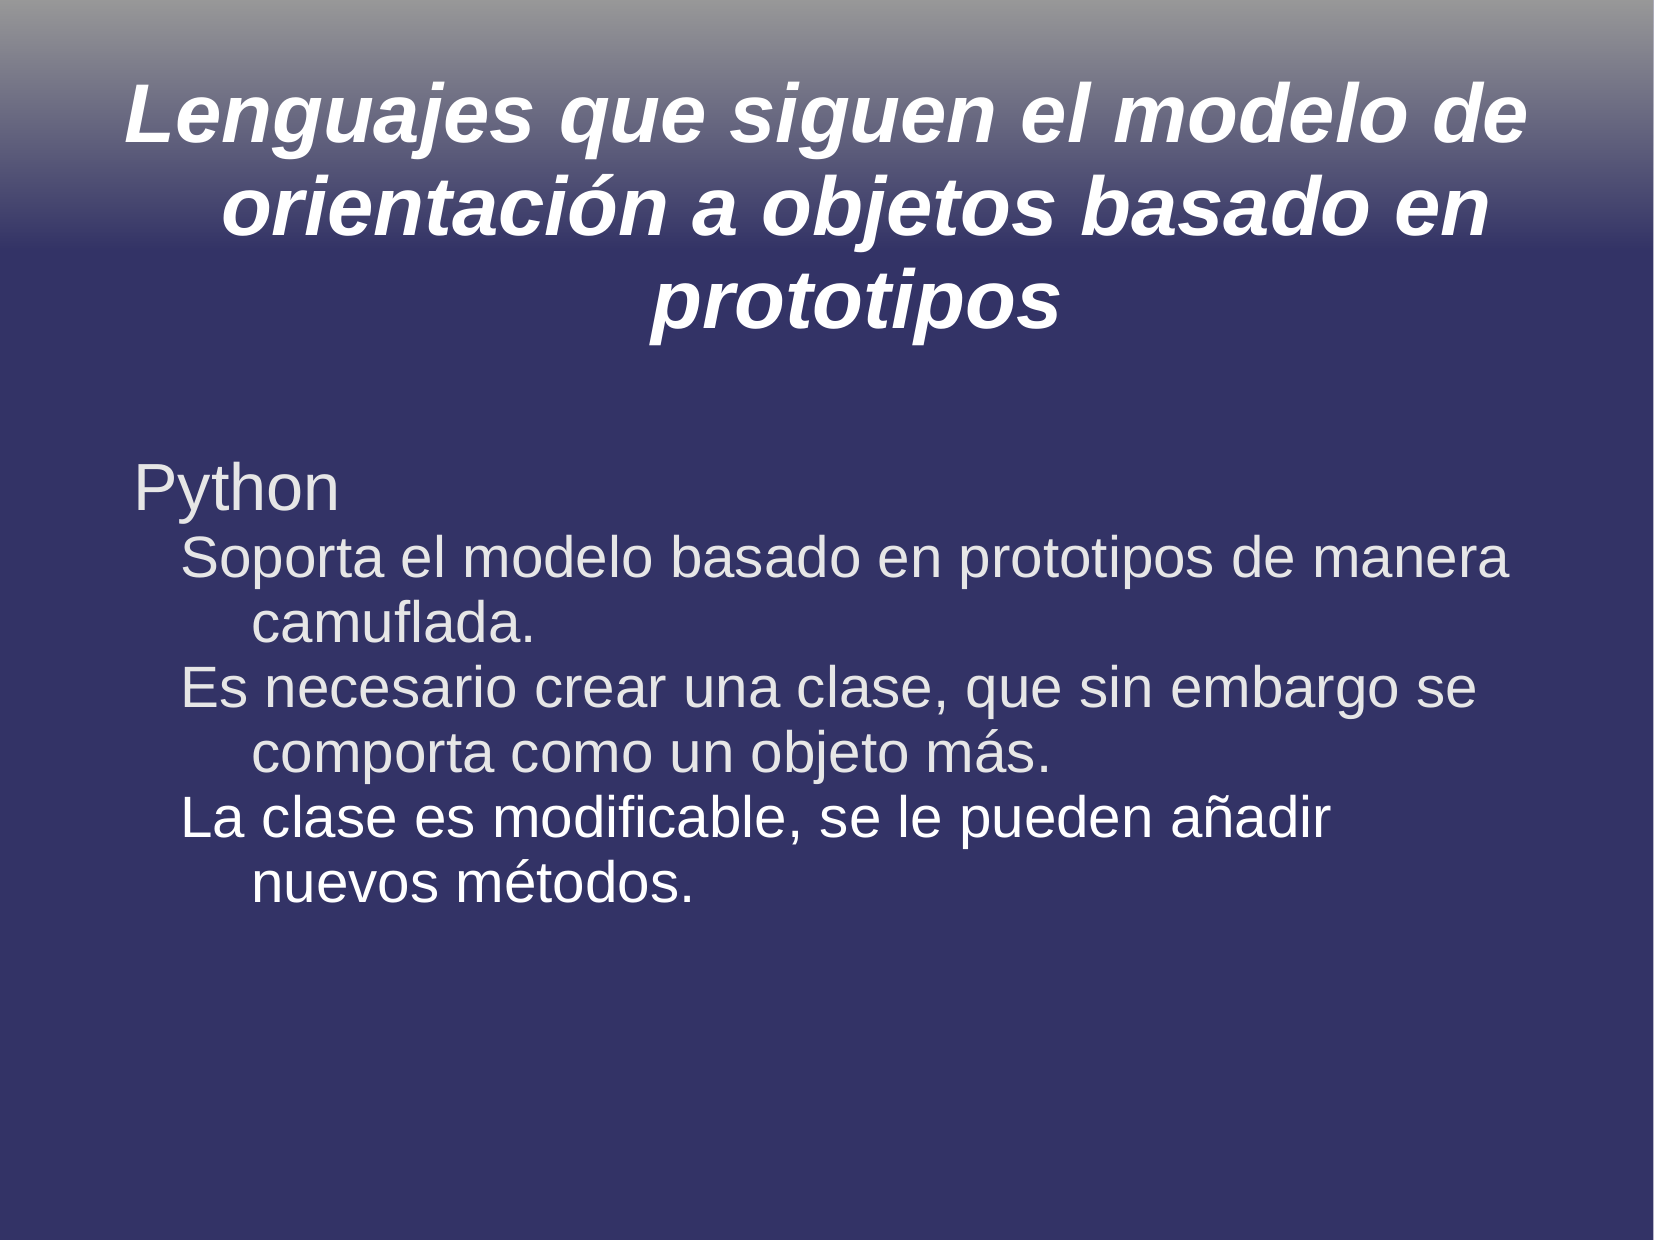

# Lenguajes que siguen el modelo de orientación a objetos basado en prototipos
Python
Soporta el modelo basado en prototipos de manera camuflada.
Es necesario crear una clase, que sin embargo se comporta como un objeto más.
La clase es modificable, se le pueden añadir nuevos métodos.